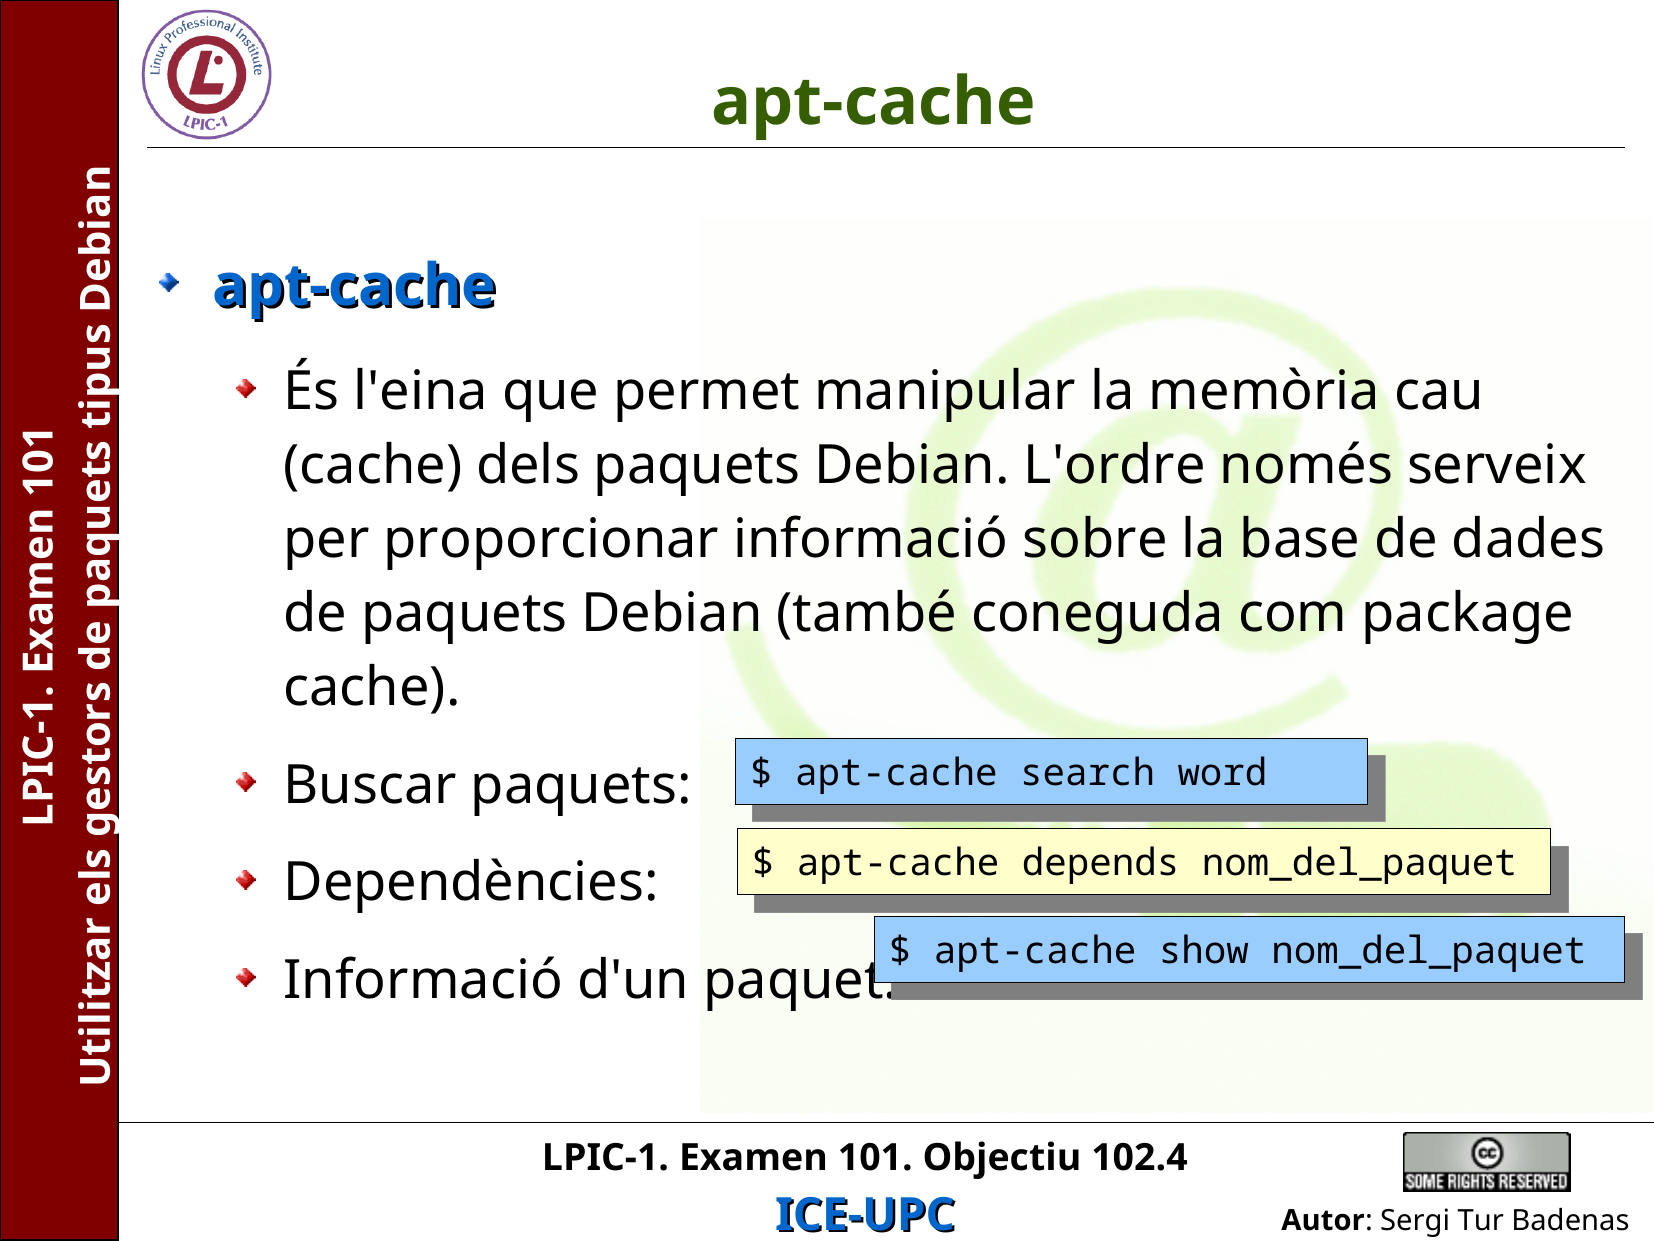

# apt-cache
apt-cache
És l'eina que permet manipular la memòria cau (cache) dels paquets Debian. L'ordre només serveix per proporcionar informació sobre la base de dades de paquets Debian (també coneguda com package cache).
Buscar paquets:
Dependències:
Informació d'un paquet:
$ apt-cache search word
$ apt-cache depends nom_del_paquet
$ apt-cache show nom_del_paquet